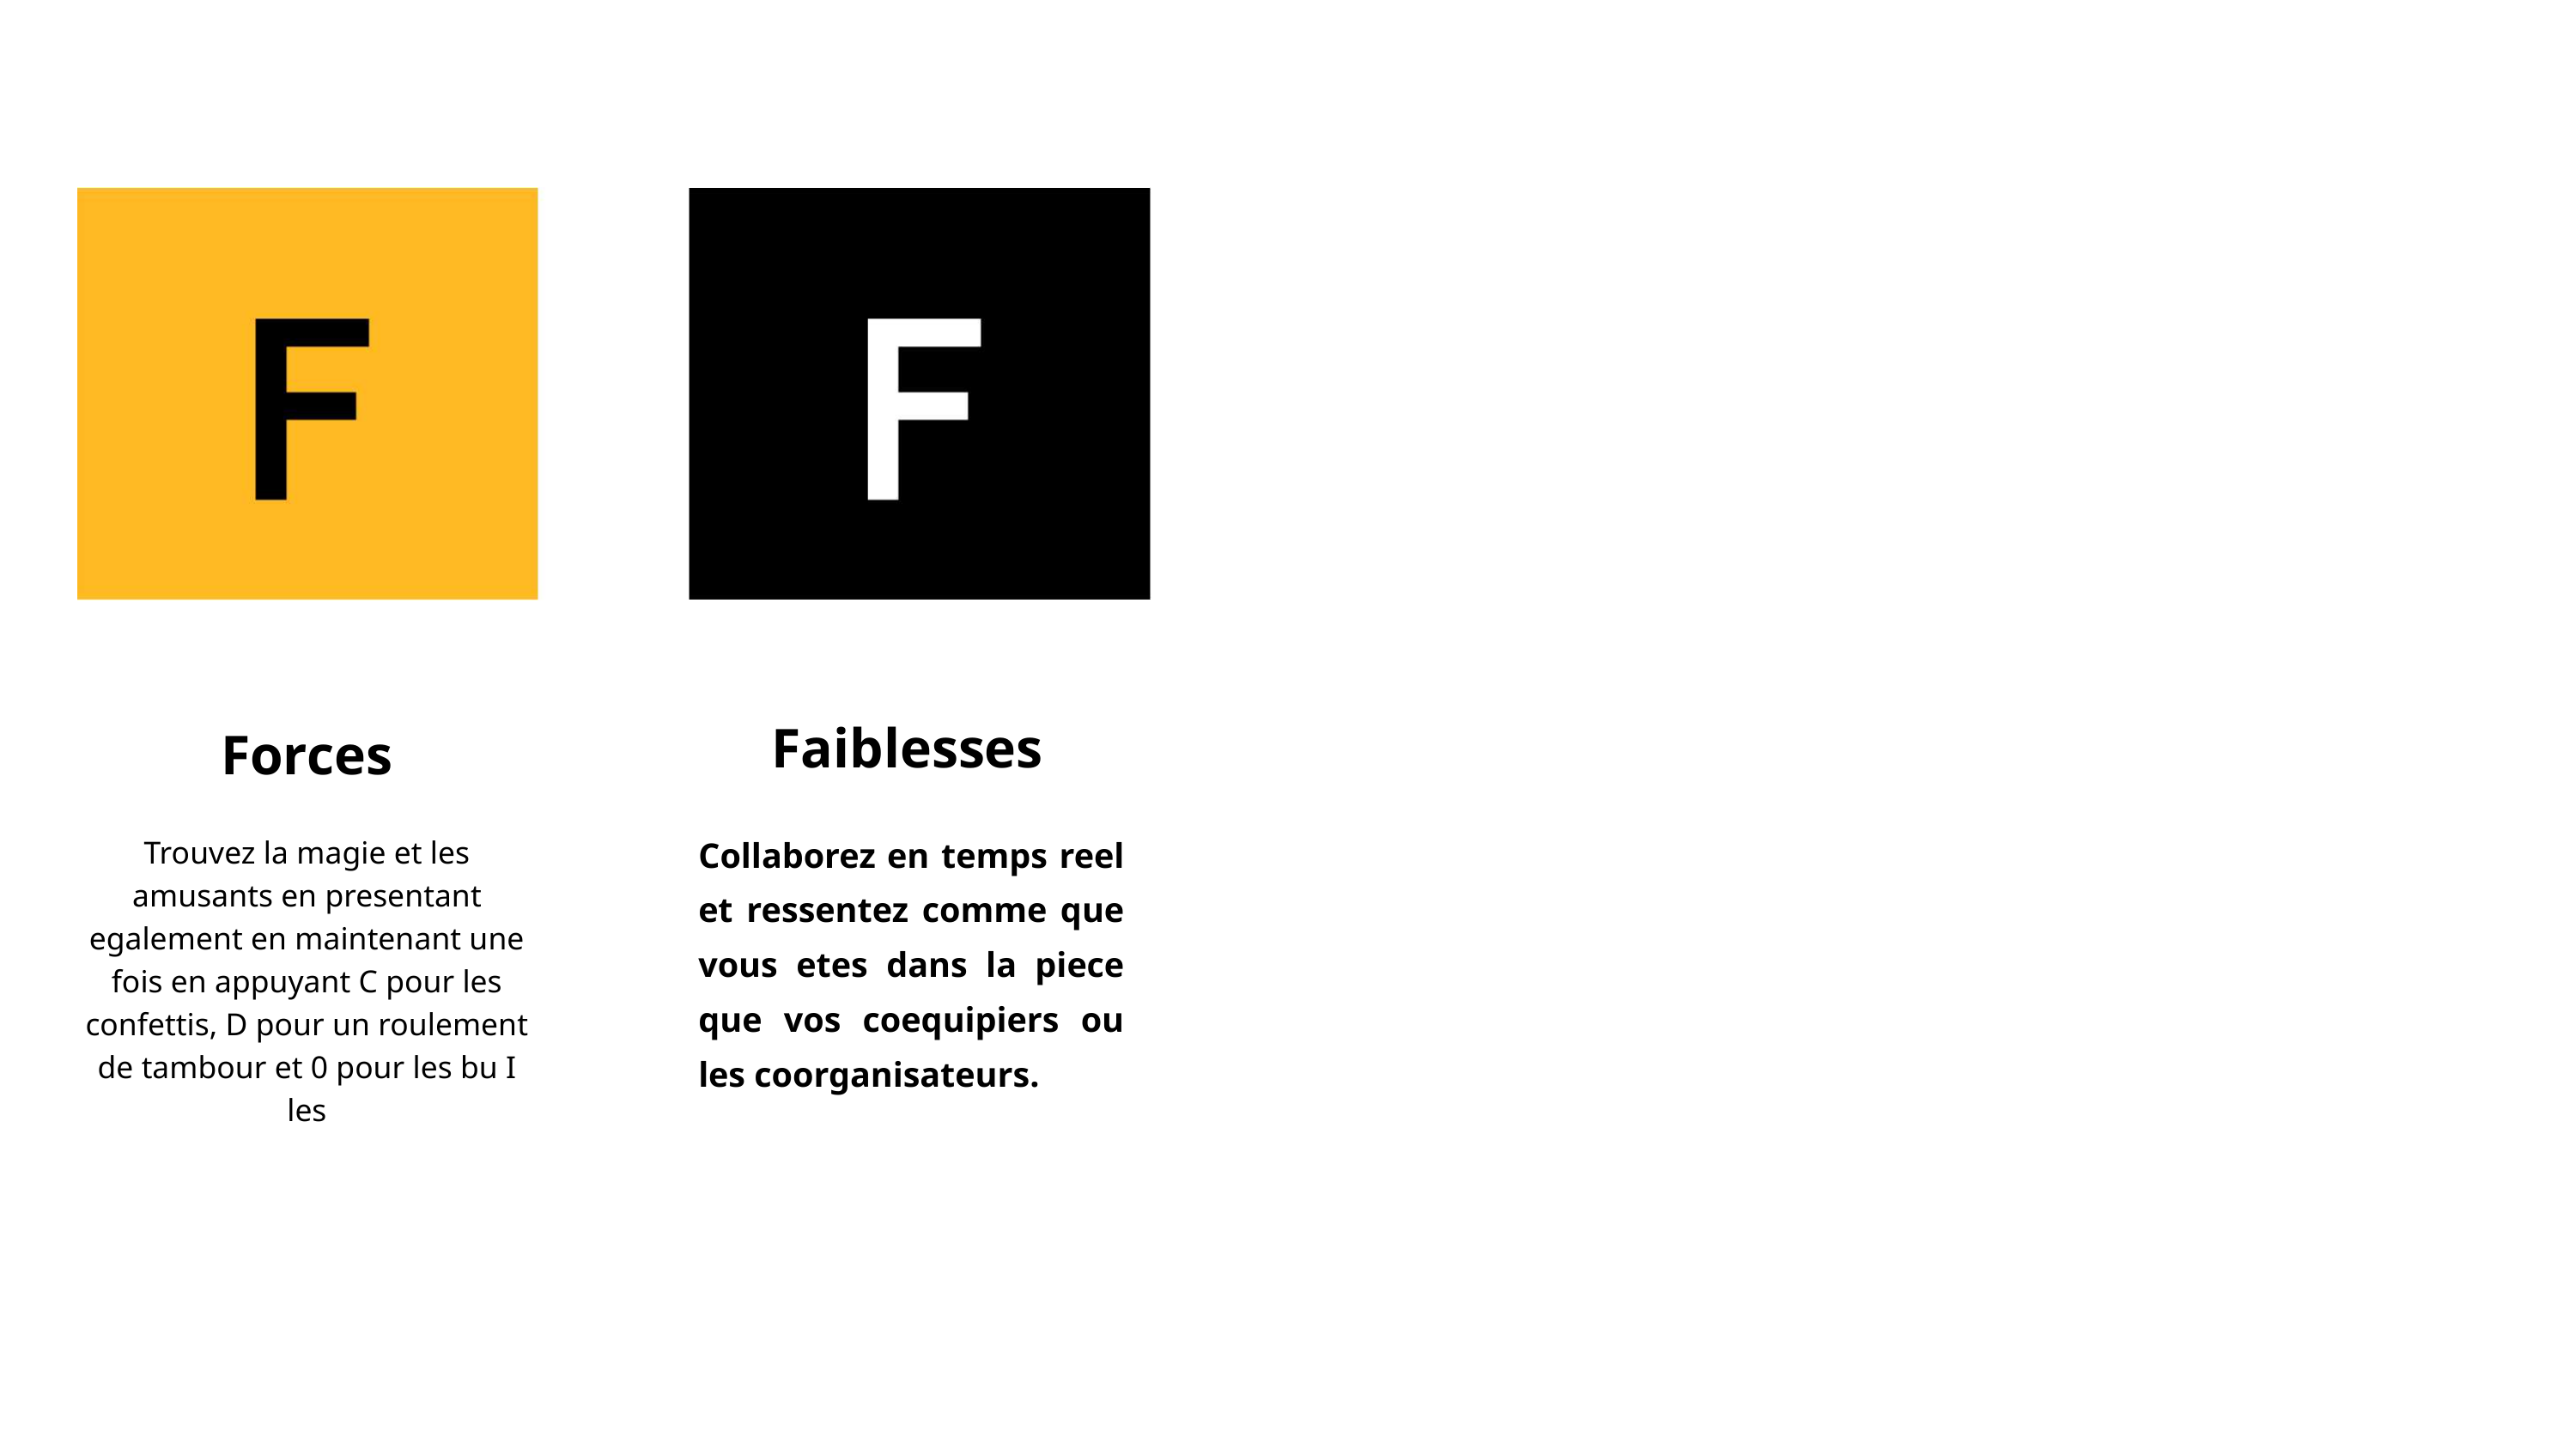

Faiblesses
Collaborez en temps reel et ressentez comme que vous etes dans la piece que vos coequipiers ou les coorganisateurs.
Forces
Trouvez la magie et les amusants en presentant egalement en maintenant une fois en appuyant C pour les confettis, D pour un roulement de tambour et 0 pour les bu I les